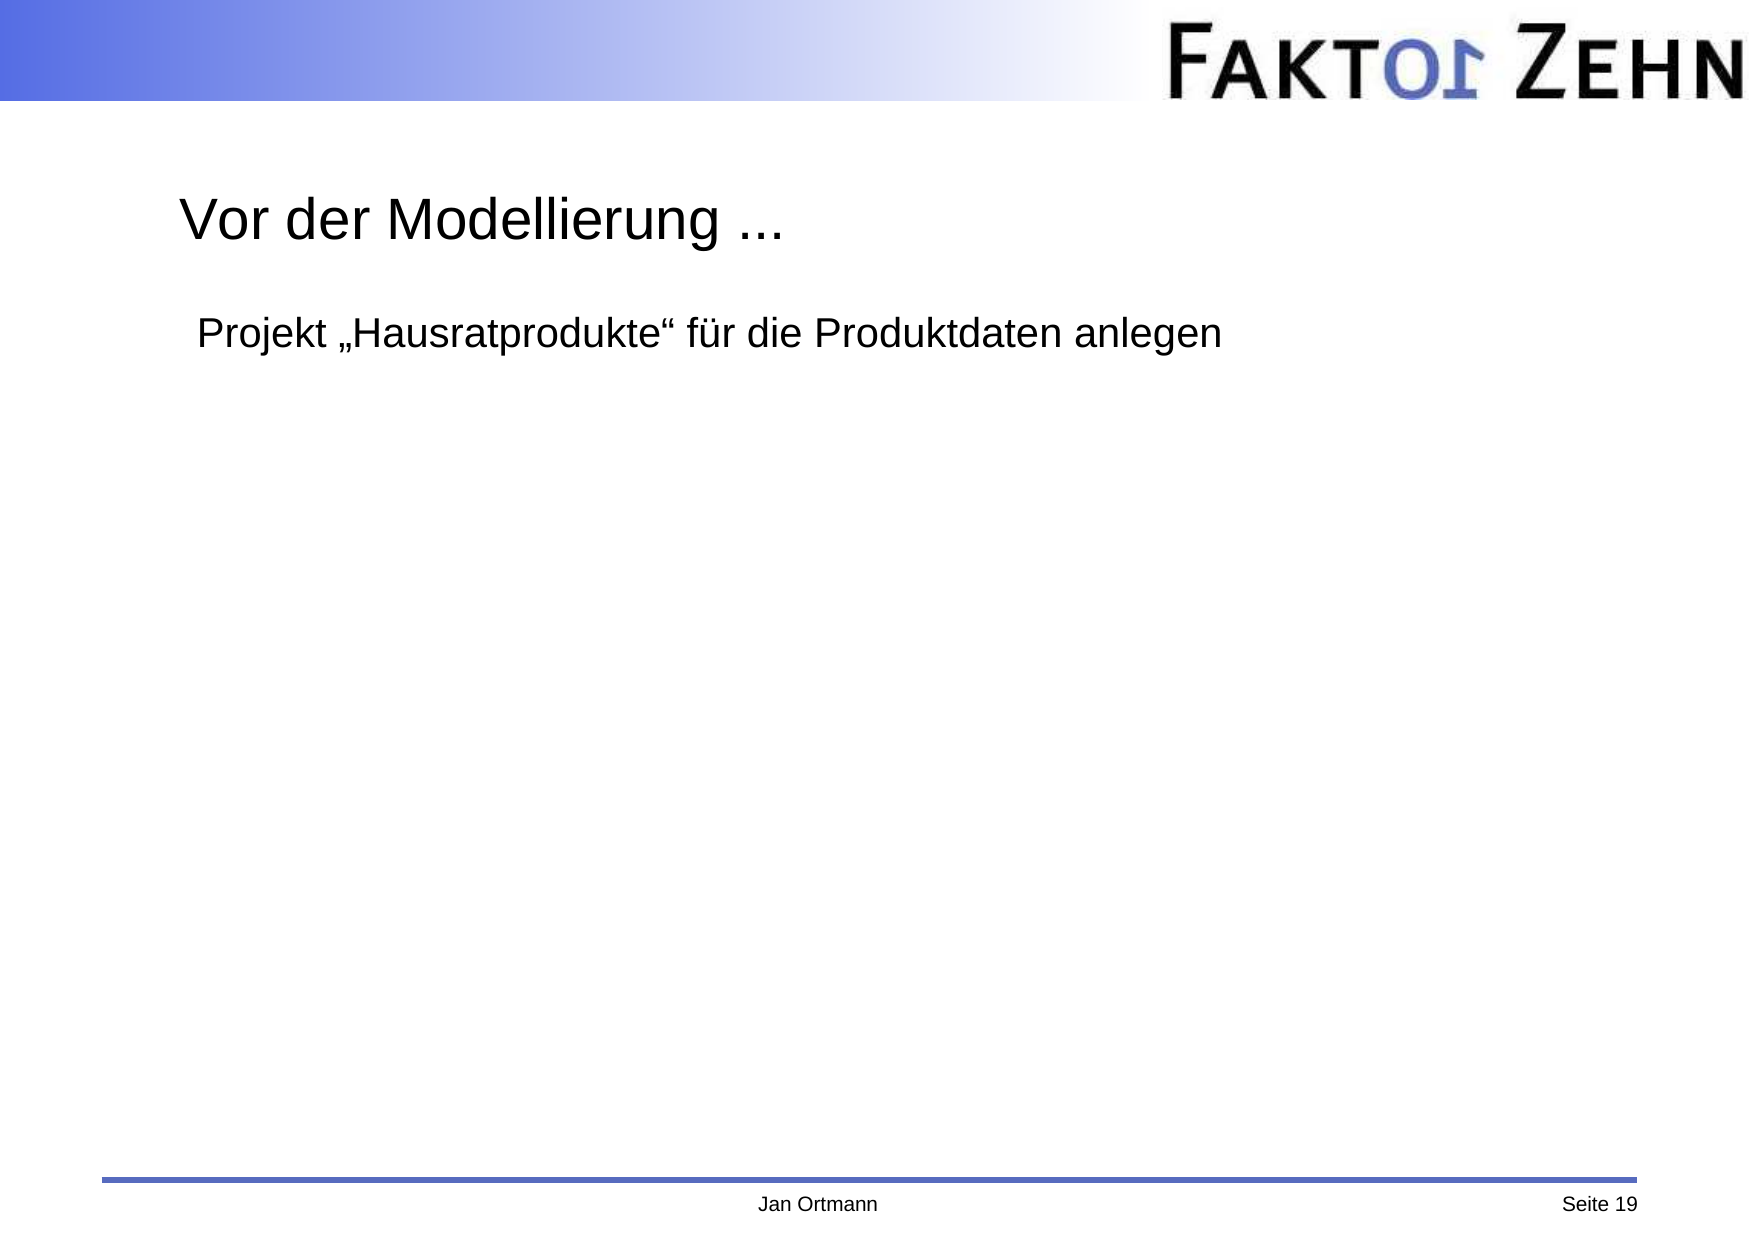

# Vor der Modellierung ...
Projekt „Hausratprodukte“ für die Produktdaten anlegen